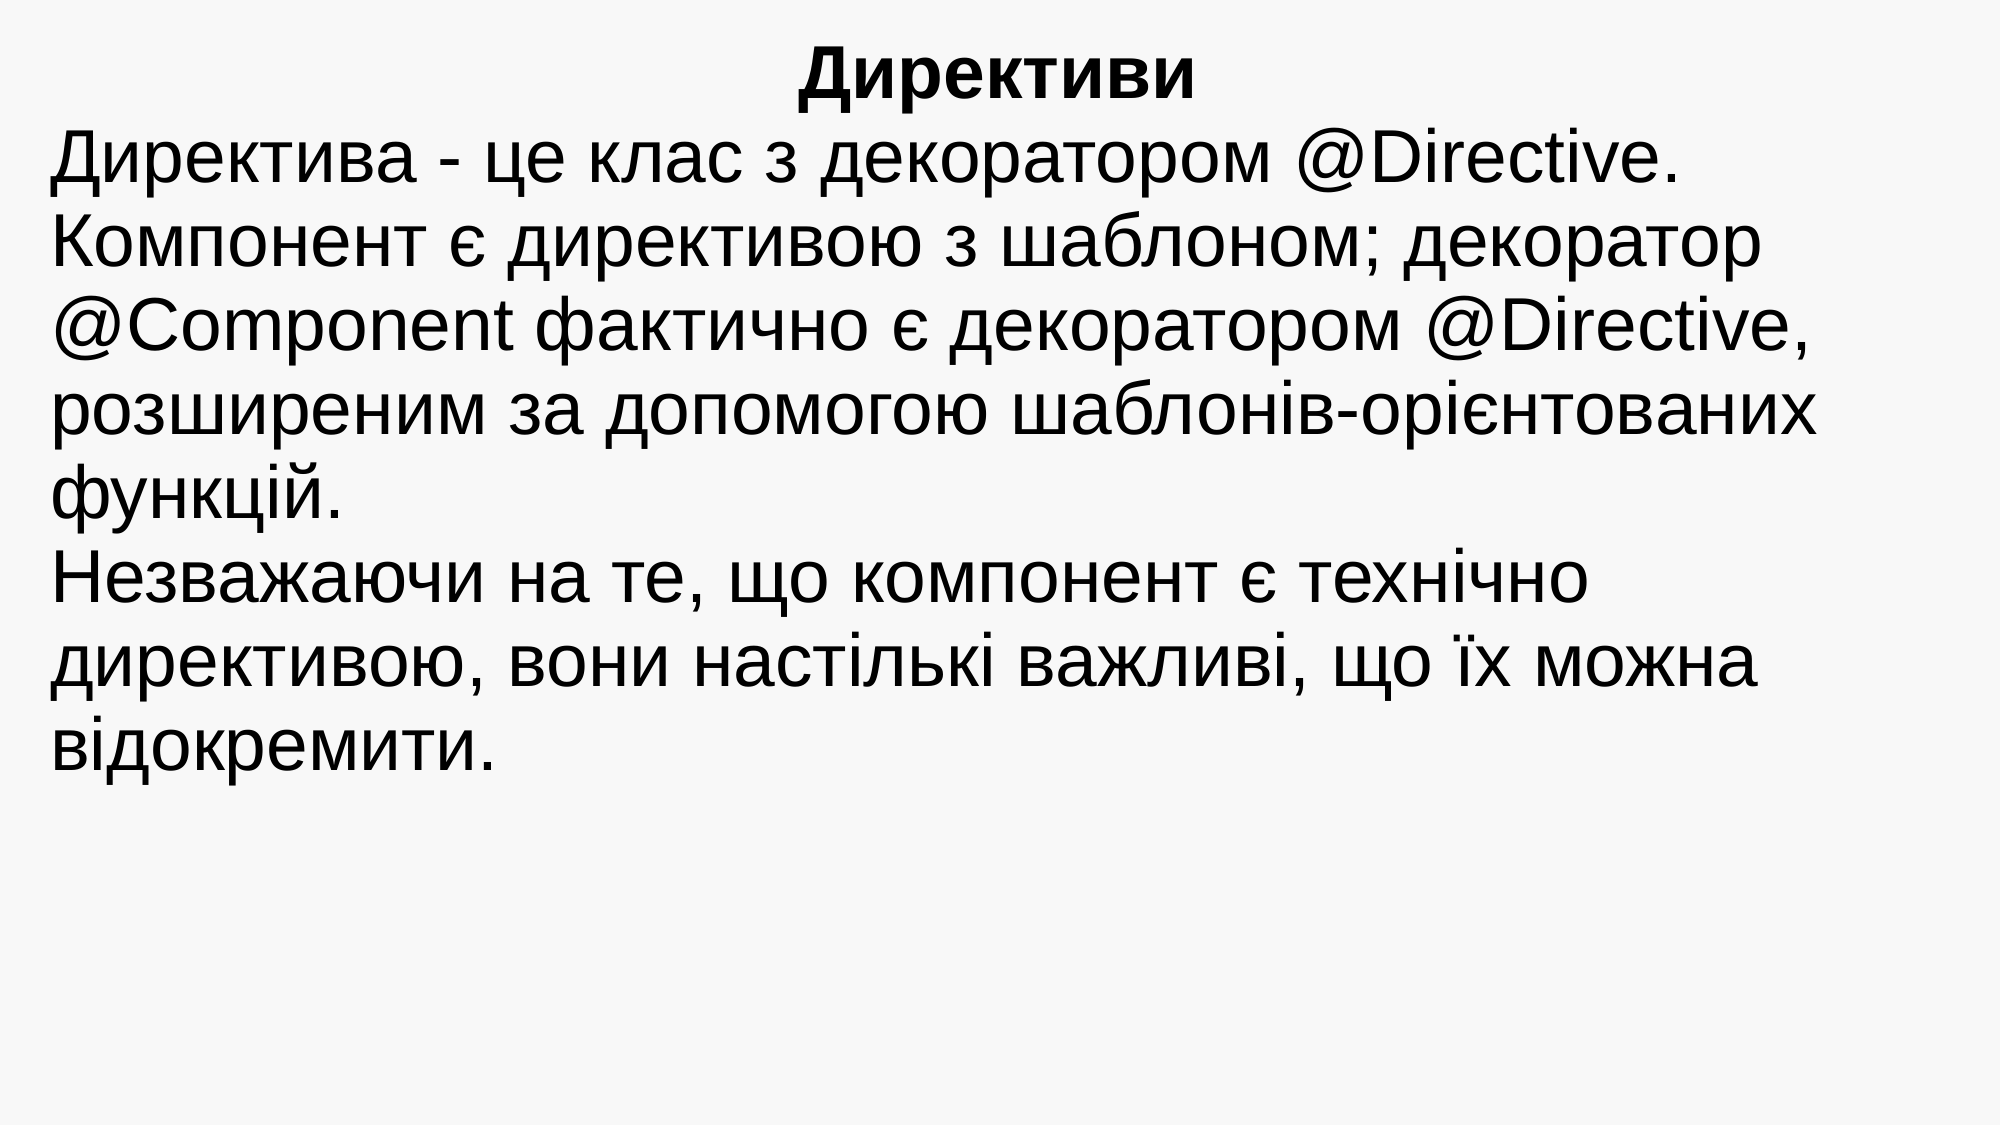

Директиви
Директива - це клас з декоратором @Directive. Компонент є директивою з шаблоном; декоратор @Component фактично є декоратором @Directive, розширеним за допомогою шаблонів-орієнтованих функцій.
Незважаючи на те, що компонент є технічно директивою, вони настількі важливі, що їх можна відокремити.